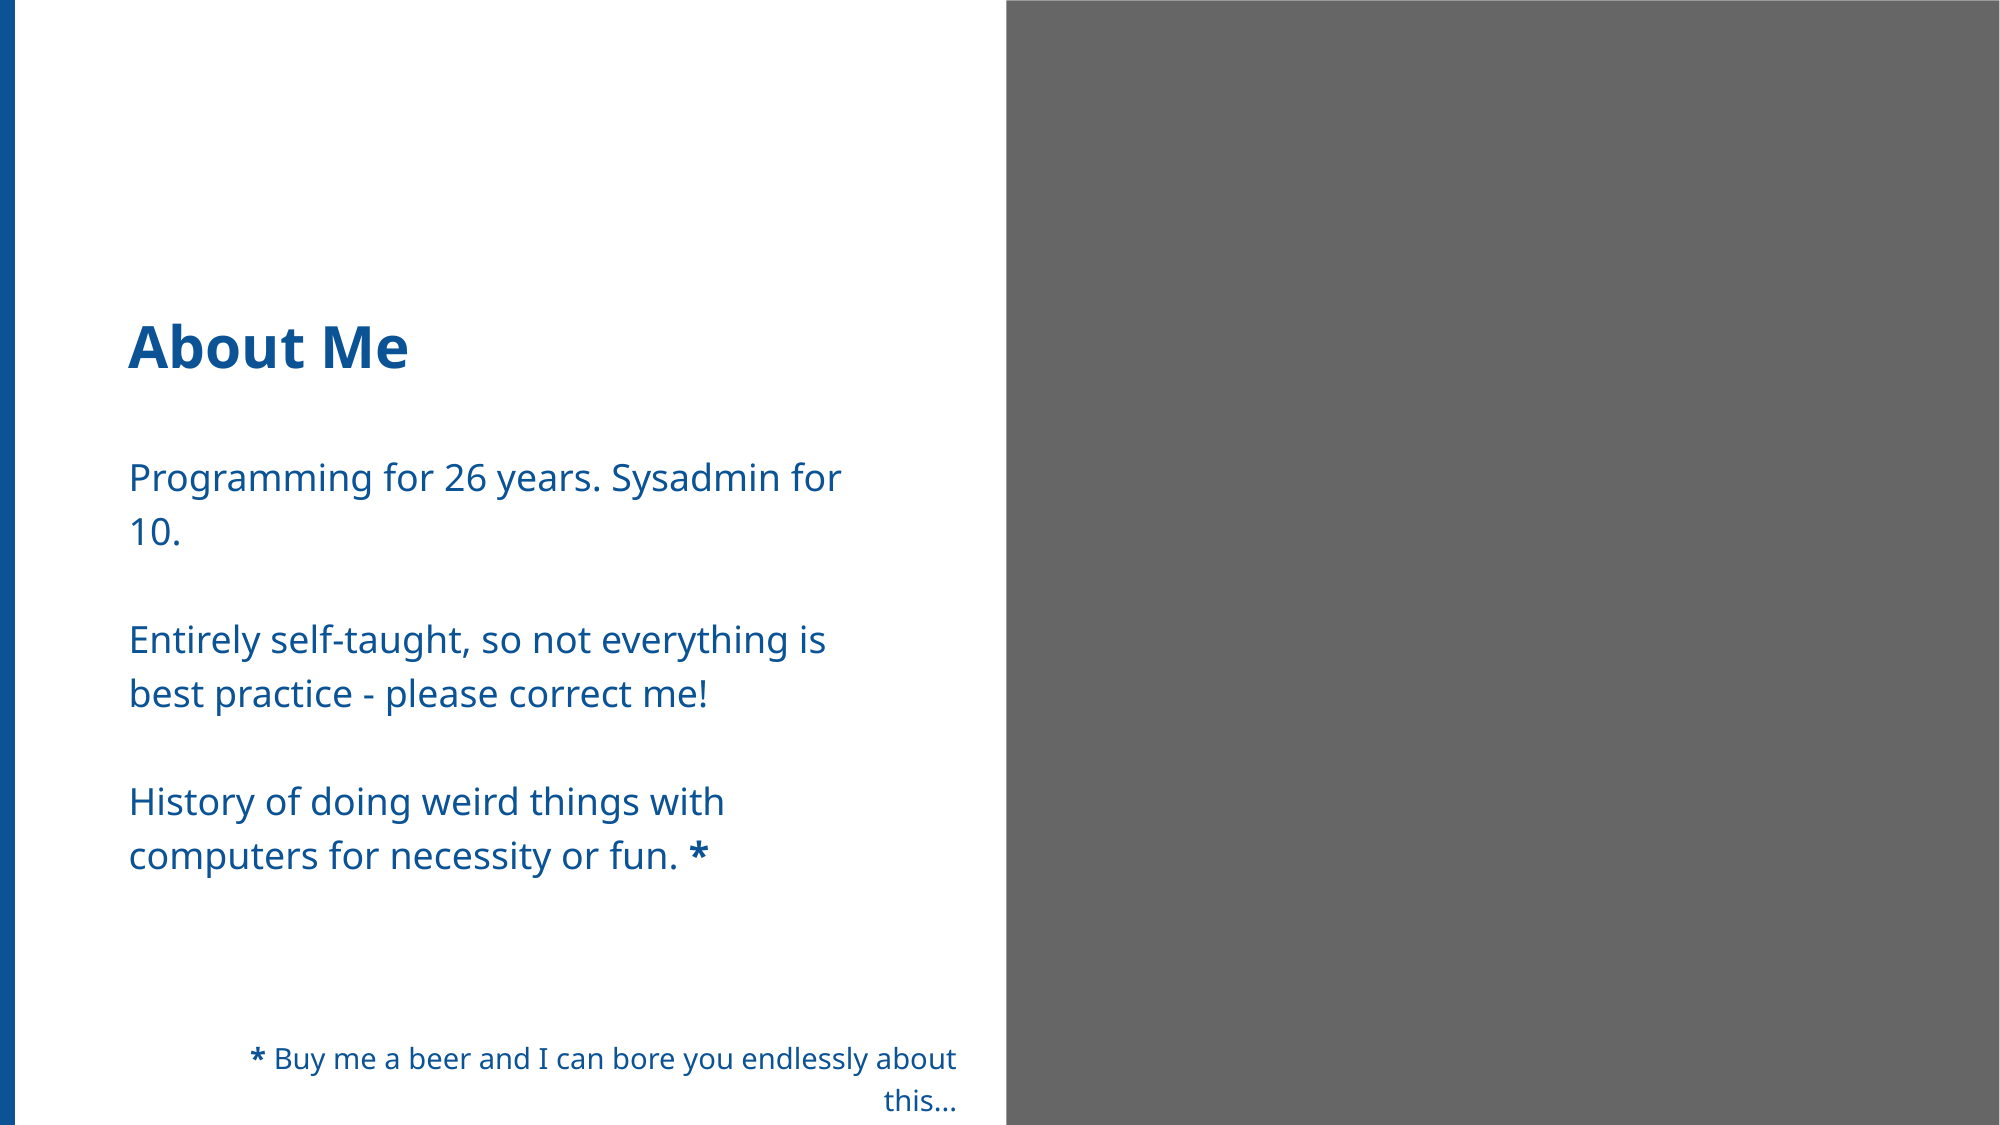

About Me
Programming for 26 years. Sysadmin for 10.
Entirely self-taught, so not everything is best practice - please correct me!
History of doing weird things with computers for necessity or fun. *
* Buy me a beer and I can bore you endlessly about this...